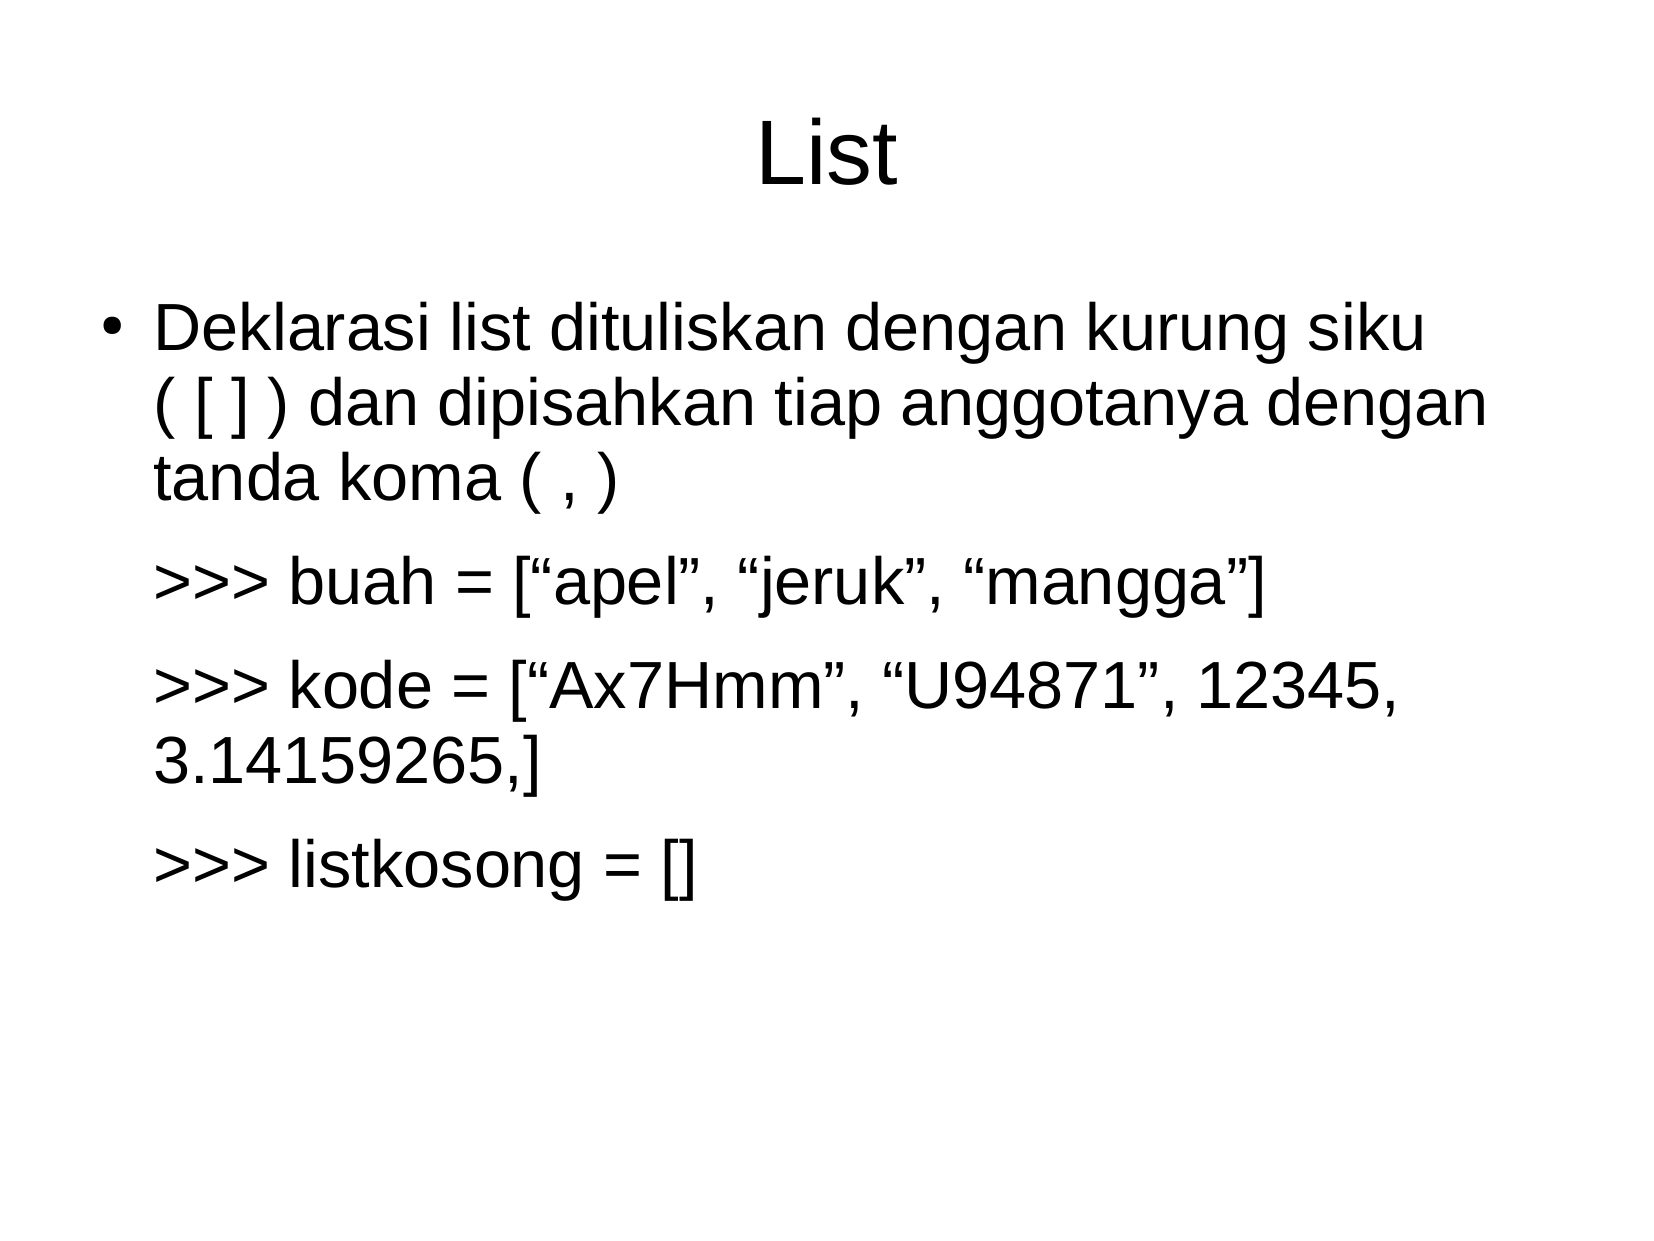

# List
Deklarasi list dituliskan dengan kurung siku ( [ ] ) dan dipisahkan tiap anggotanya dengan tanda koma ( , )
>>> buah = [“apel”, “jeruk”, “mangga”]
>>> kode = [“Ax7Hmm”, “U94871”, 12345, 3.14159265,]
>>> listkosong = []